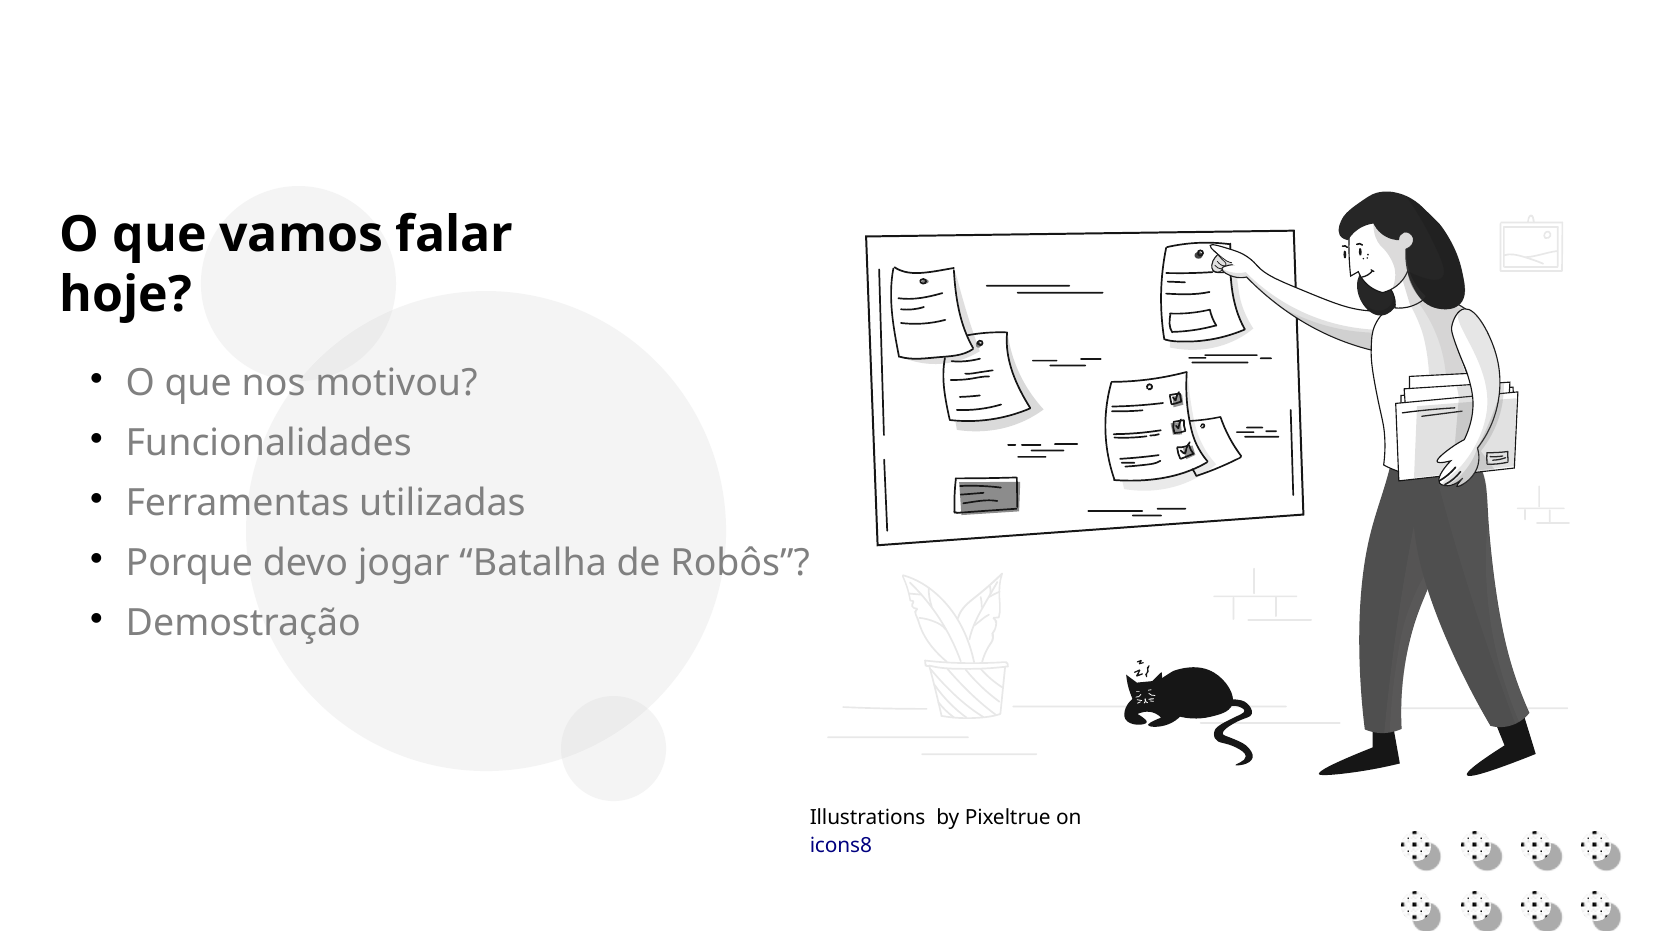

O que vamos falar hoje?
O que nos motivou?
Funcionalidades
Ferramentas utilizadas
Porque devo jogar “Batalha de Robôs”?
Demostração